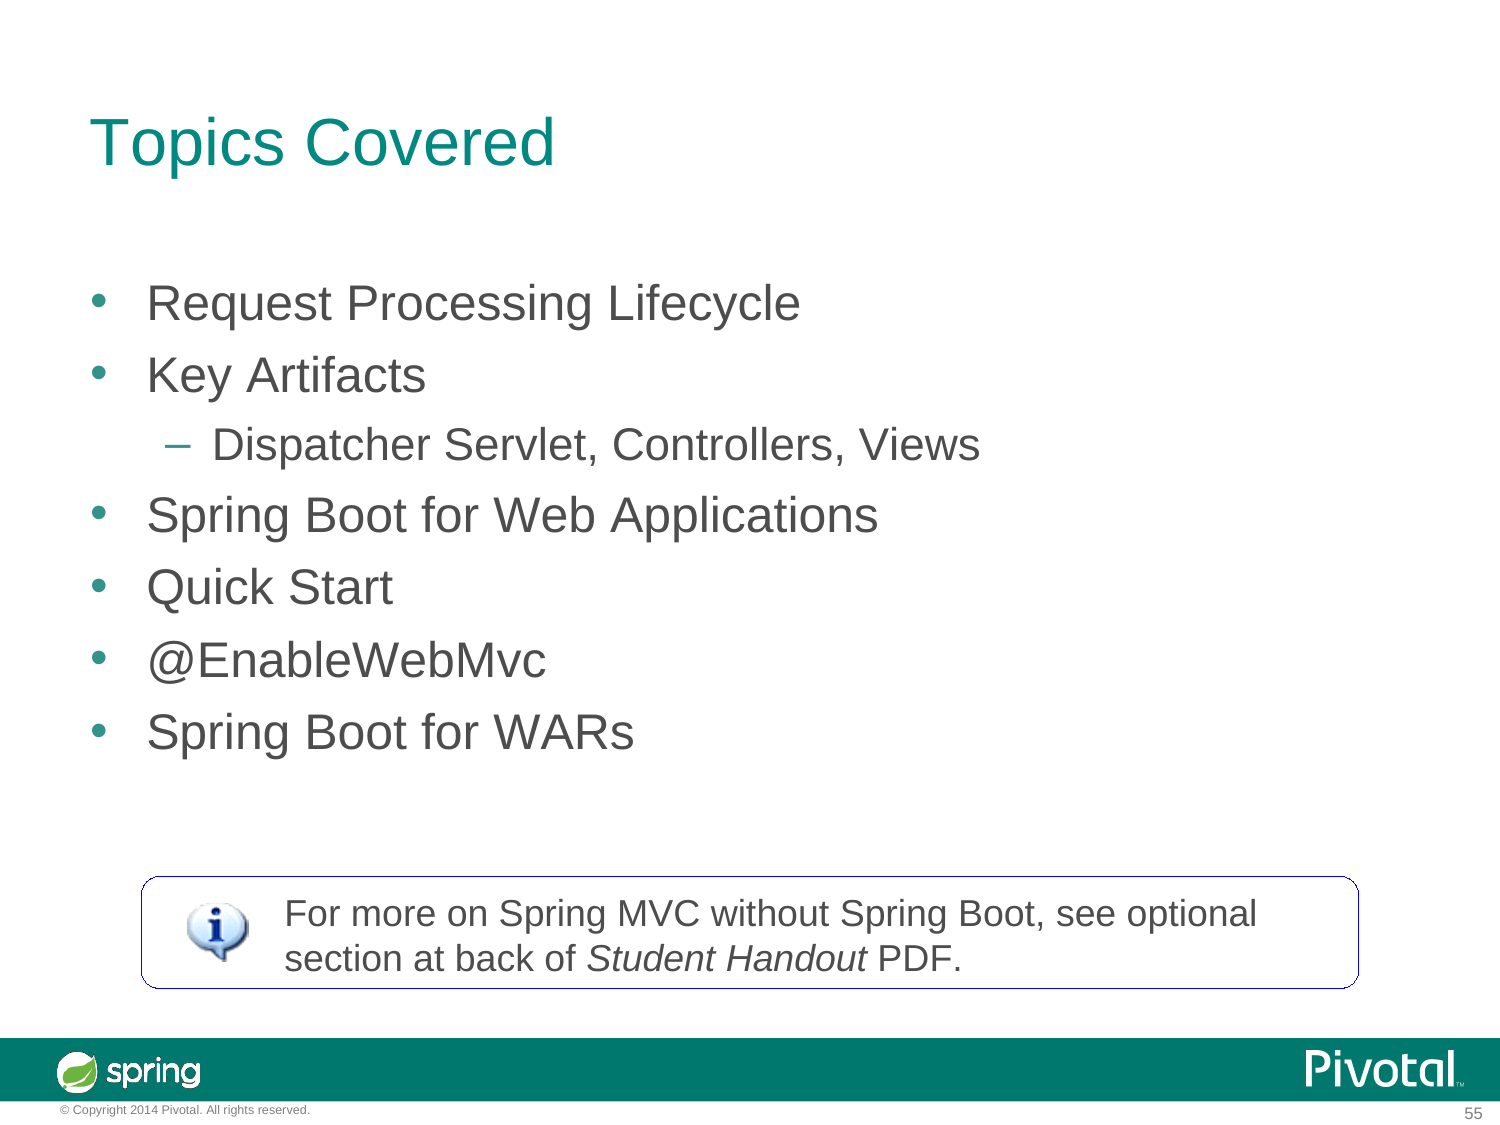

# Topics Covered
Request Processing Lifecycle
Key Artifacts
Dispatcher Servlet, Controllers, Views
Spring Boot for Web Applications
Quick Start
@EnableWebMvc
Spring Boot for WARs
For more on Spring MVC without Spring Boot, see optional section at back of Student Handout PDF.